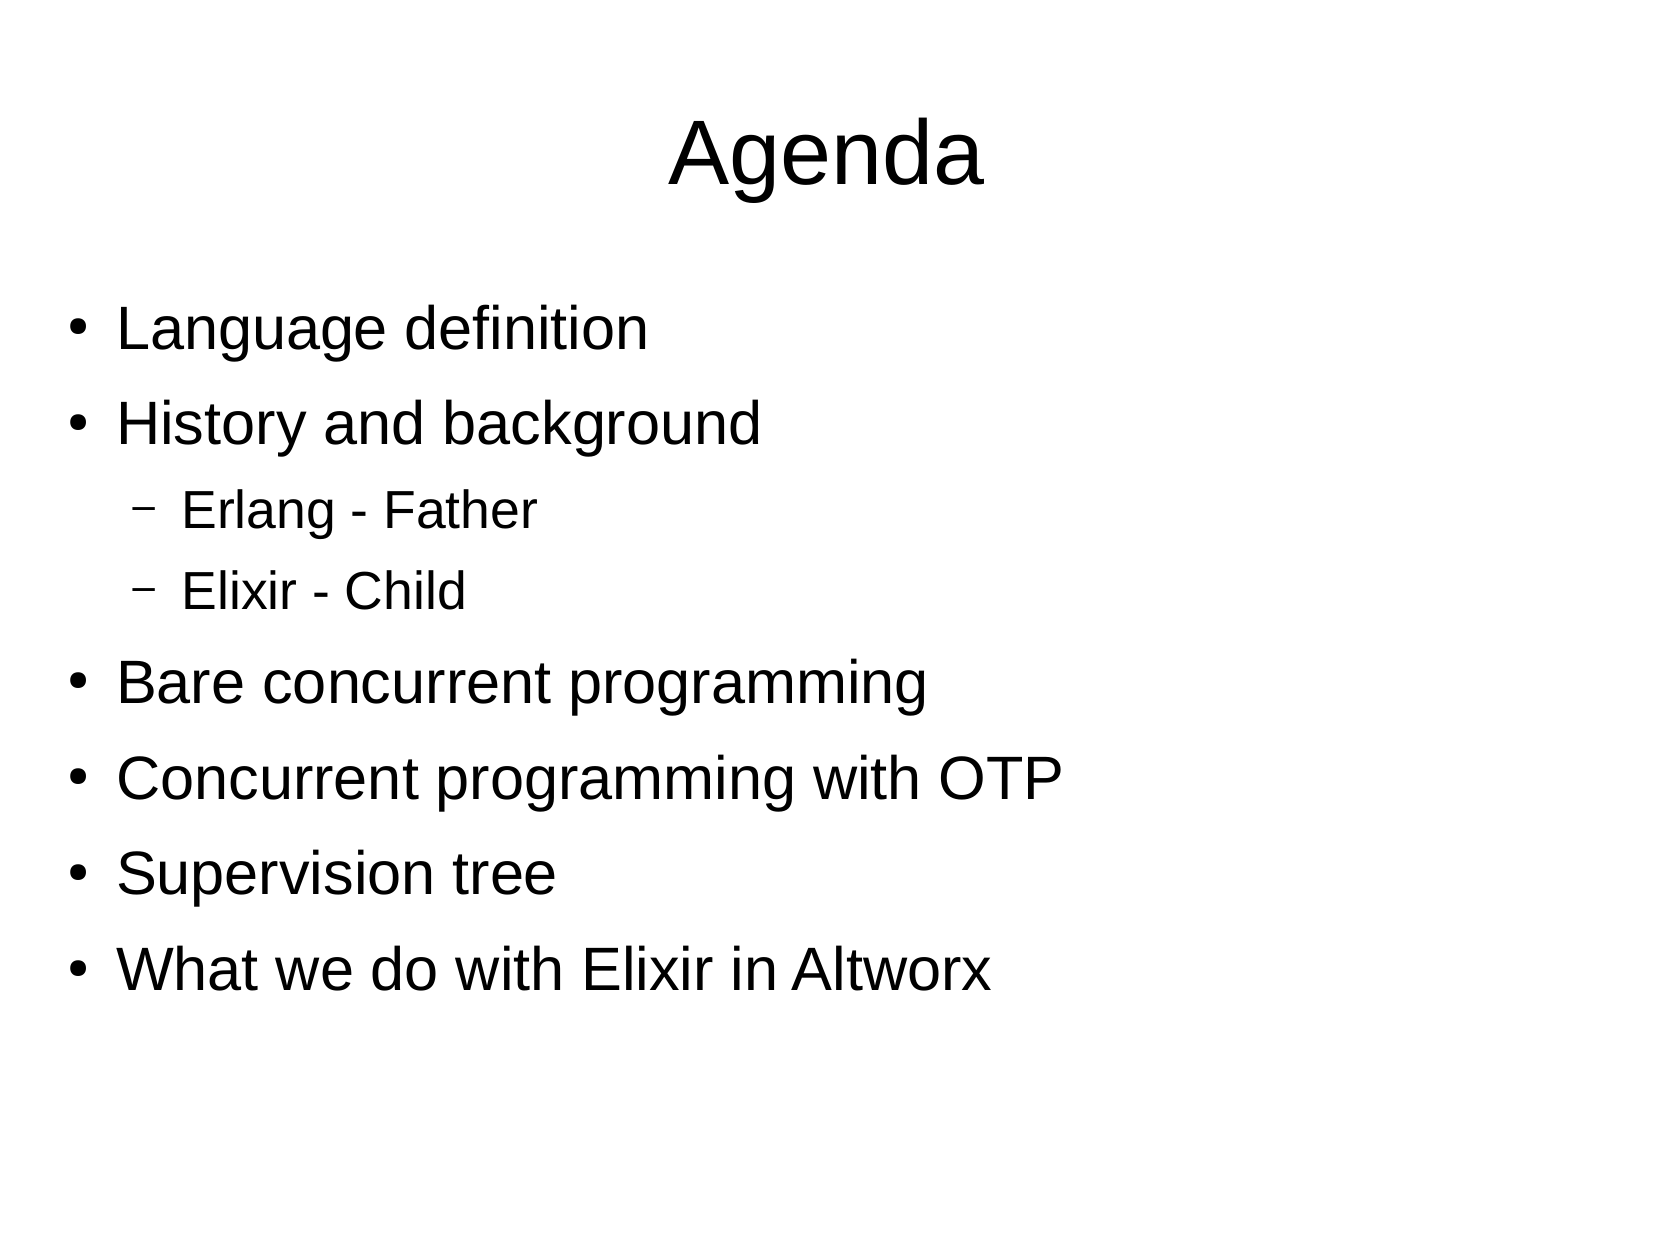

# Agenda
Language definition
History and background
Erlang - Father
Elixir - Child
Bare concurrent programming
Concurrent programming with OTP
Supervision tree
What we do with Elixir in Altworx